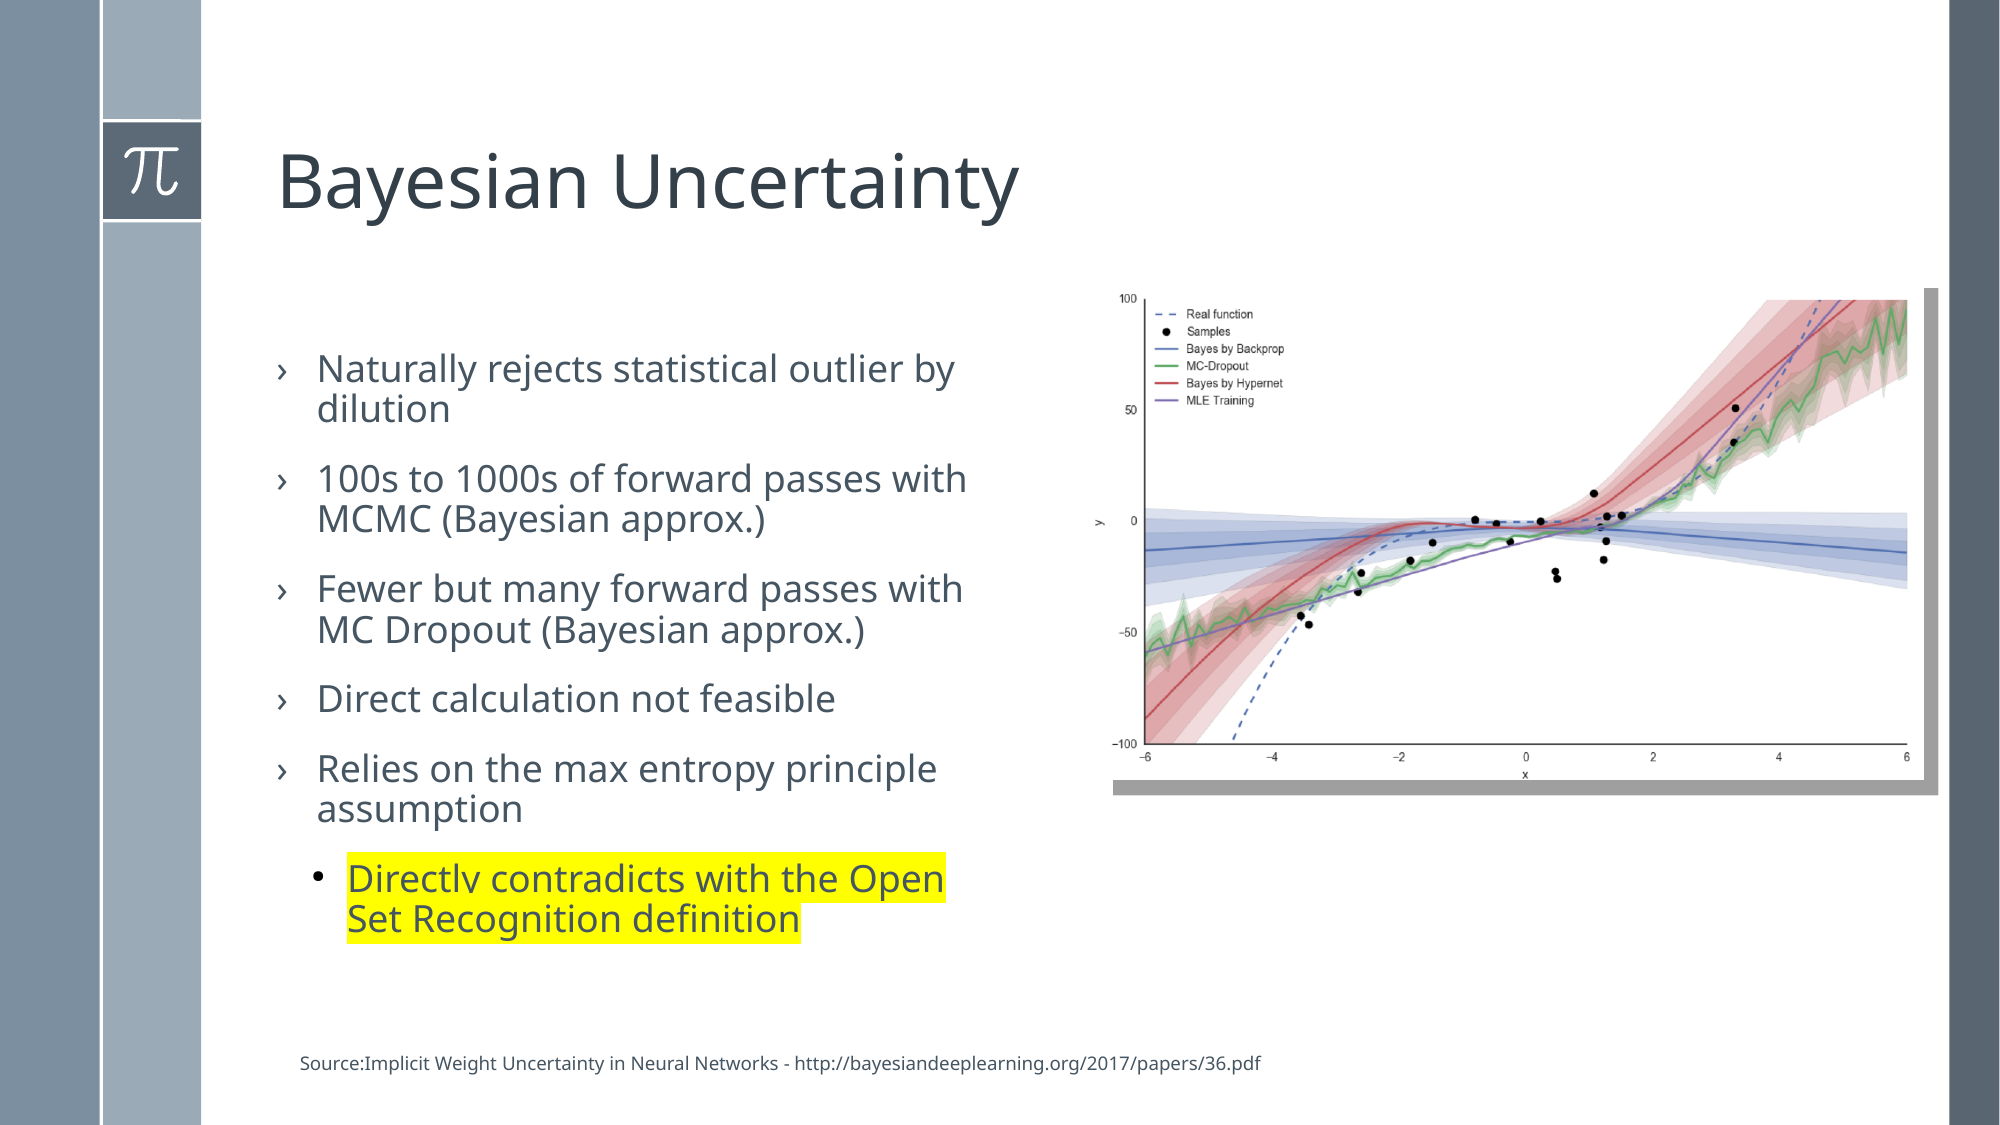

Bayesian Uncertainty
Naturally rejects statistical outlier by dilution
100s to 1000s of forward passes with MCMC (Bayesian approx.)
Fewer but many forward passes with MC Dropout (Bayesian approx.)
Direct calculation not feasible
Relies on the max entropy principle assumption
Directly contradicts with the Open Set Recognition definition
Source:Implicit Weight Uncertainty in Neural Networks - http://bayesiandeeplearning.org/2017/papers/36.pdf